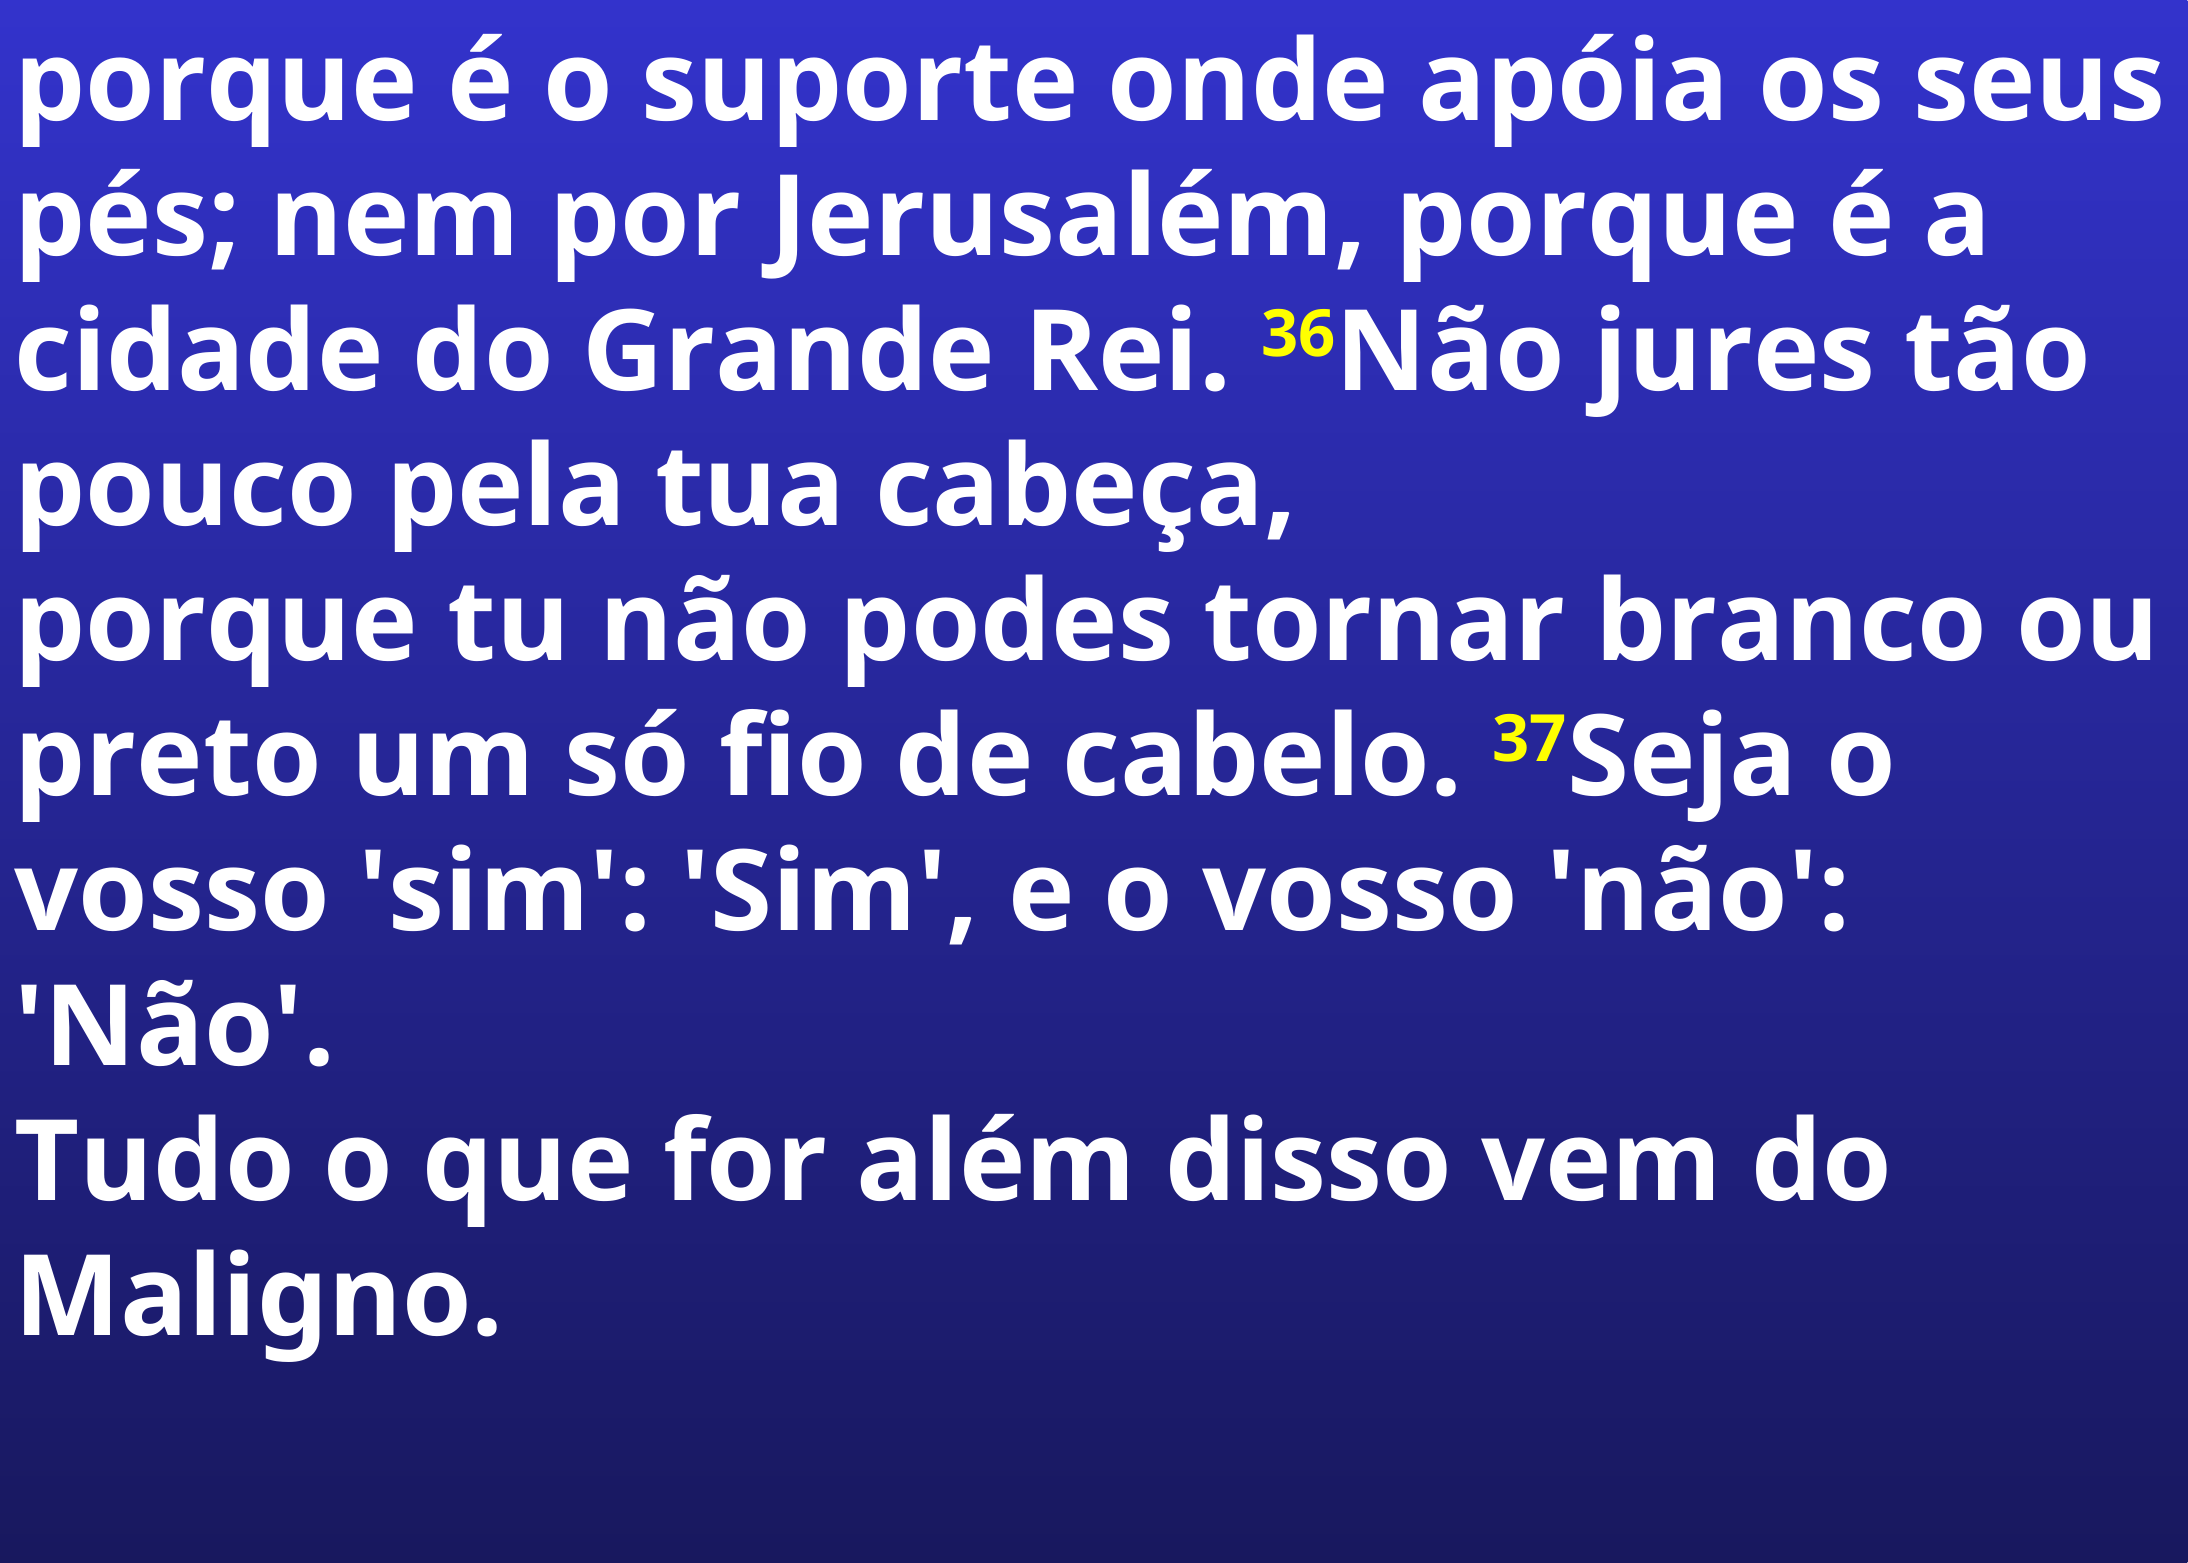

porque é o suporte onde apóia os seus pés; nem por Jerusalém, porque é a cidade do Grande Rei. 36Não jures tão pouco pela tua cabeça,
porque tu não podes tornar branco ou preto um só fio de cabelo. 37Seja o vosso 'sim': 'Sim', e o vosso 'não': 'Não'.
Tudo o que for além disso vem do Maligno.